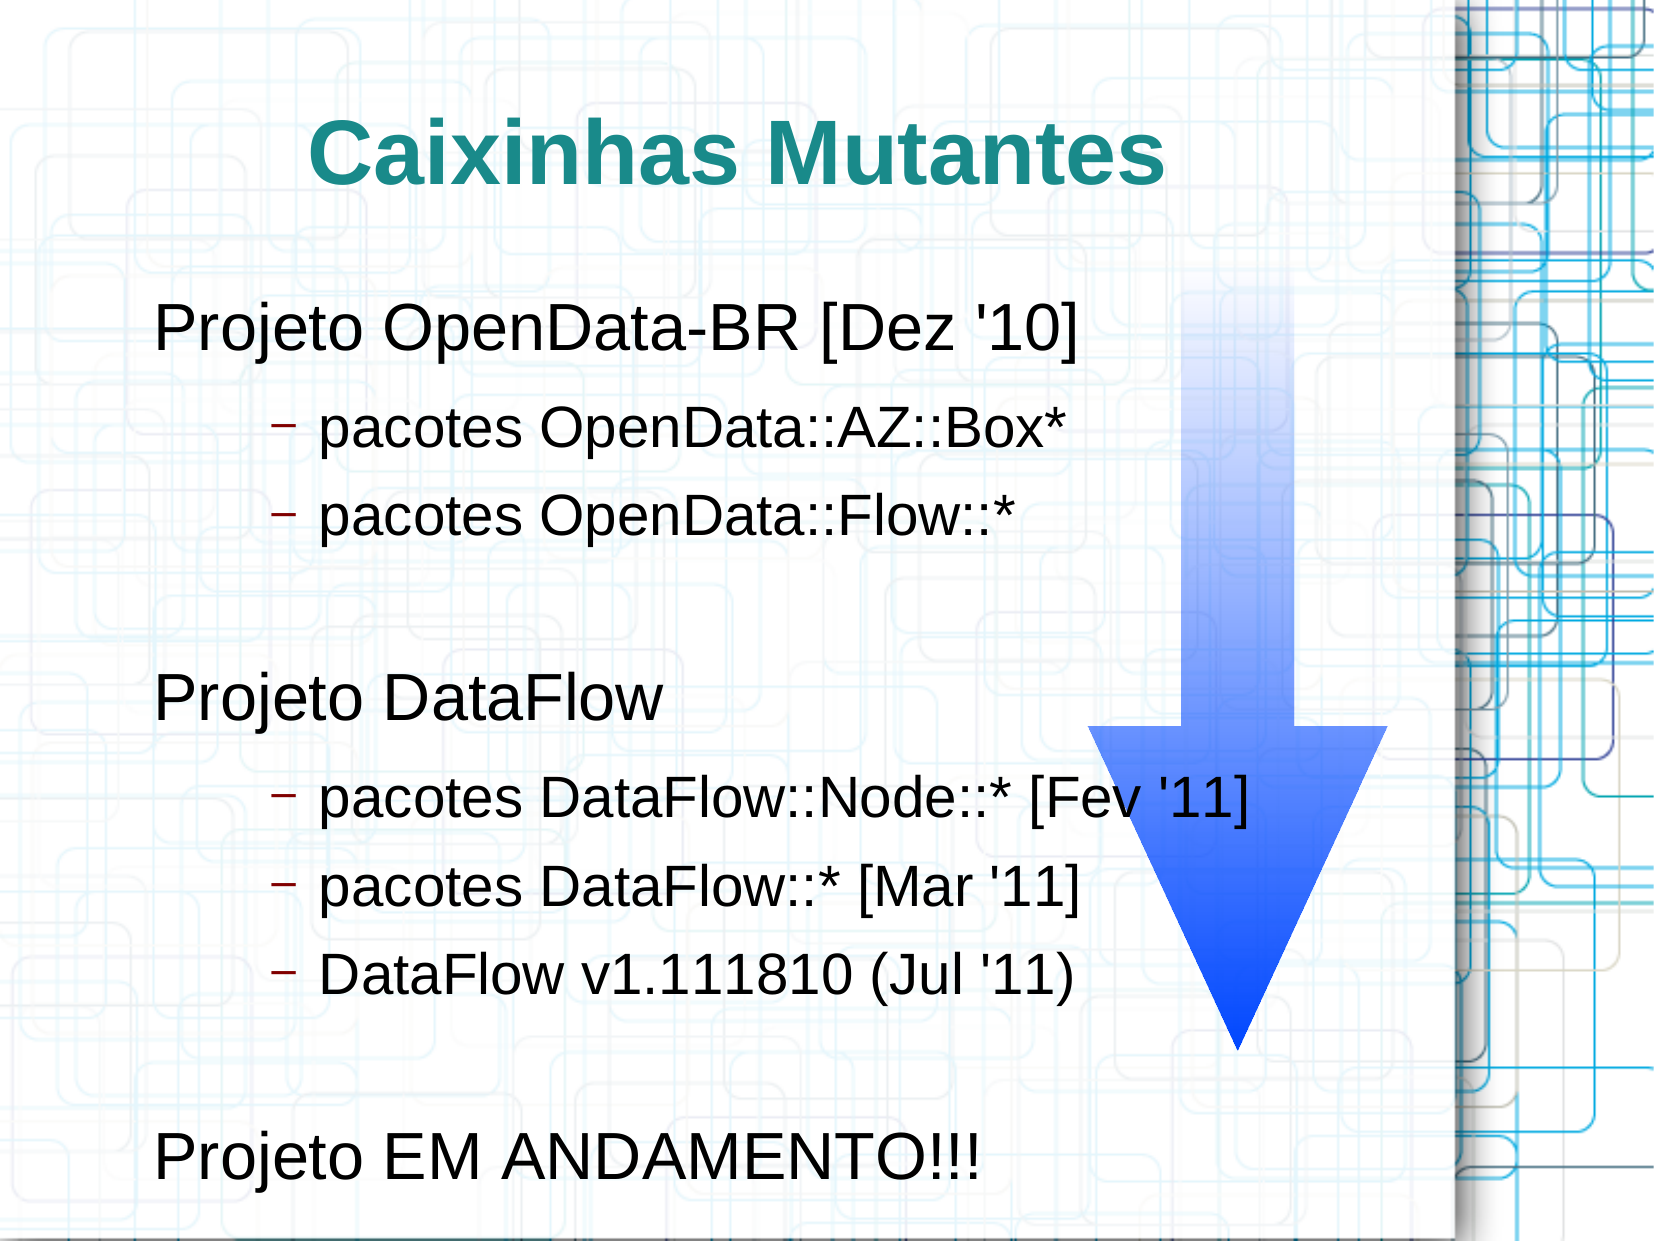

# Caixinhas Mutantes
Projeto OpenData-BR [Dez '10]
pacotes OpenData::AZ::Box*
pacotes OpenData::Flow::*
Projeto DataFlow
pacotes DataFlow::Node::* [Fev '11]
pacotes DataFlow::* [Mar '11]
DataFlow v1.111810 (Jul '11)
Projeto EM ANDAMENTO!!!